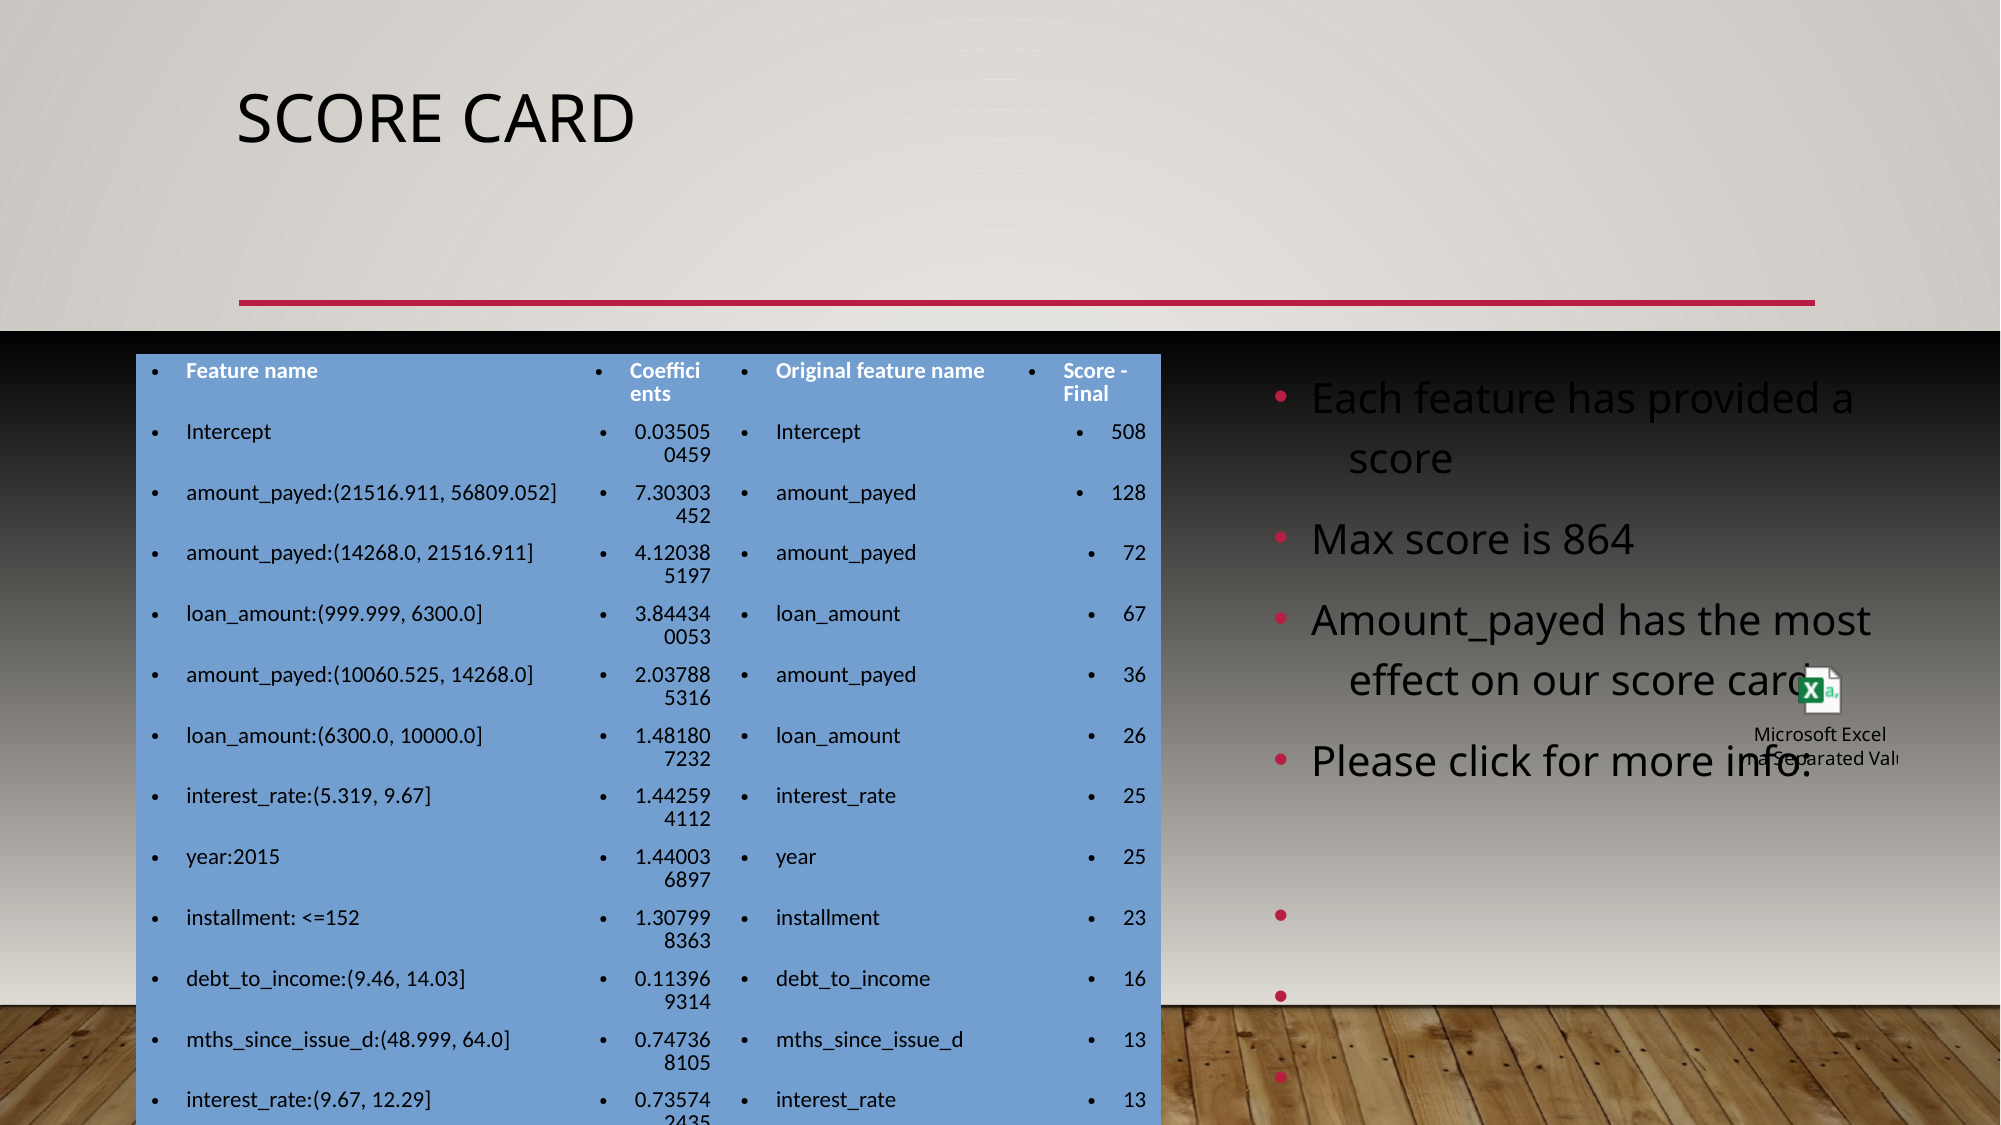

# Score Card
| Feature name | Coefficients | Original feature name | Score - Final |
| --- | --- | --- | --- |
| Intercept | 0.035050459 | Intercept | 508 |
| amount\_payed:(21516.911, 56809.052] | 7.30303452 | amount\_payed | 128 |
| amount\_payed:(14268.0, 21516.911] | 4.120385197 | amount\_payed | 72 |
| loan\_amount:(999.999, 6300.0] | 3.844340053 | loan\_amount | 67 |
| amount\_payed:(10060.525, 14268.0] | 2.037885316 | amount\_payed | 36 |
| loan\_amount:(6300.0, 10000.0] | 1.481807232 | loan\_amount | 26 |
| interest\_rate:(5.319, 9.67] | 1.442594112 | interest\_rate | 25 |
| year:2015 | 1.440036897 | year | 25 |
| installment: <=152 | 1.307998363 | installment | 23 |
| debt\_to\_income:(9.46, 14.03] | 0.113969314 | debt\_to\_income | 16 |
| mths\_since\_issue\_d:(48.999, 64.0] | 0.747368105 | mths\_since\_issue\_d | 13 |
| interest\_rate:(9.67, 12.29] | 0.735742435 | interest\_rate | 13 |
| delinquency\_2y:6.0 | 0.535050488 | delinquency\_2y | 9 |
| installment: 153-209 | 0.407119816 | installment | 7 |
Each feature has provided a score
Max score is 864
Amount_payed has the most effect on our score card.
Please click for more info: